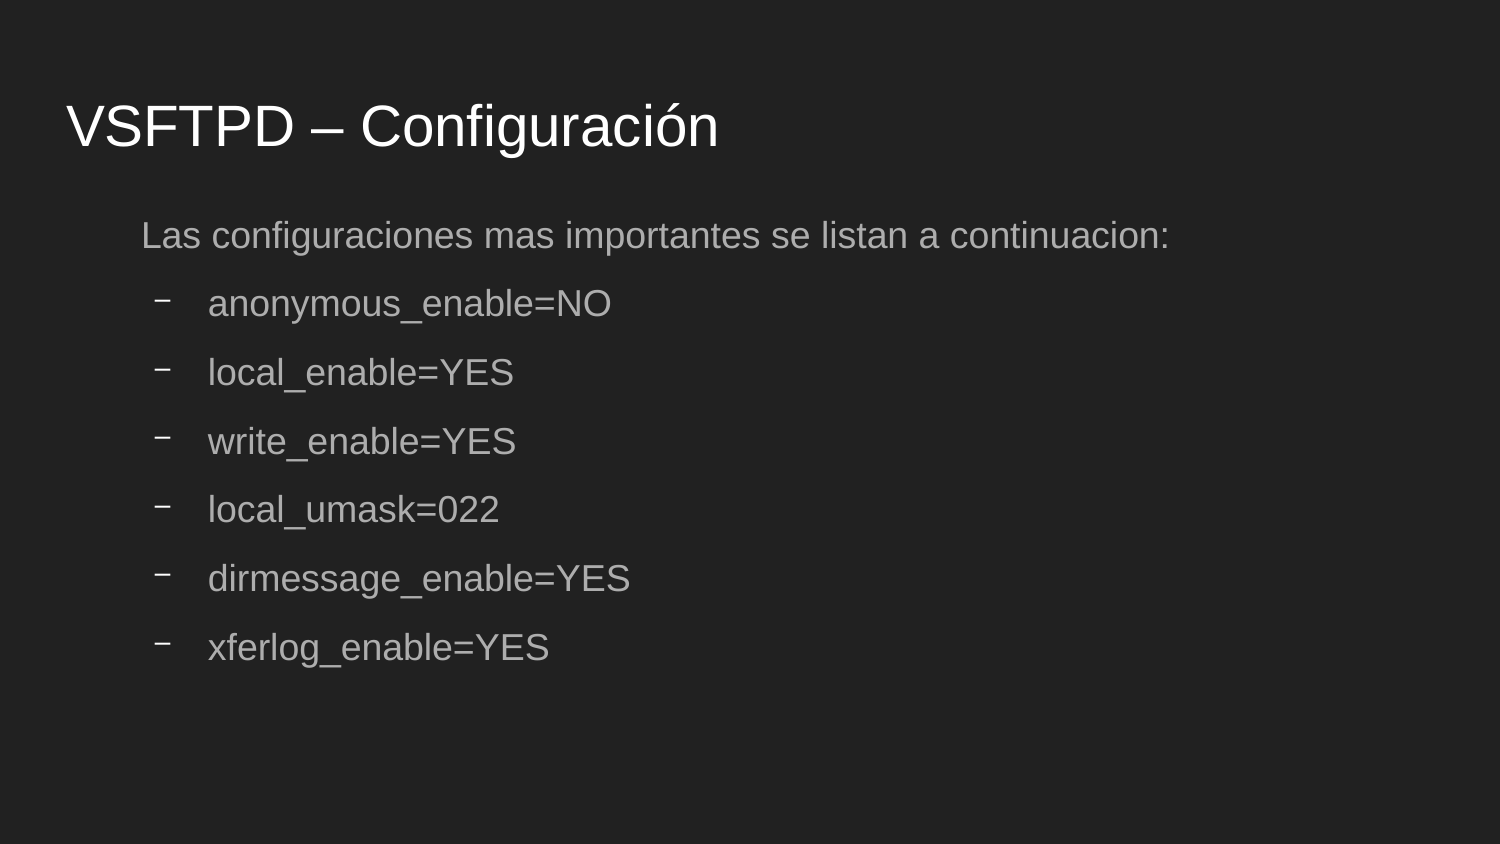

# VSFTPD – Configuración
Las configuraciones mas importantes se listan a continuacion:
anonymous_enable=NO
local_enable=YES
write_enable=YES
local_umask=022
dirmessage_enable=YES
xferlog_enable=YES